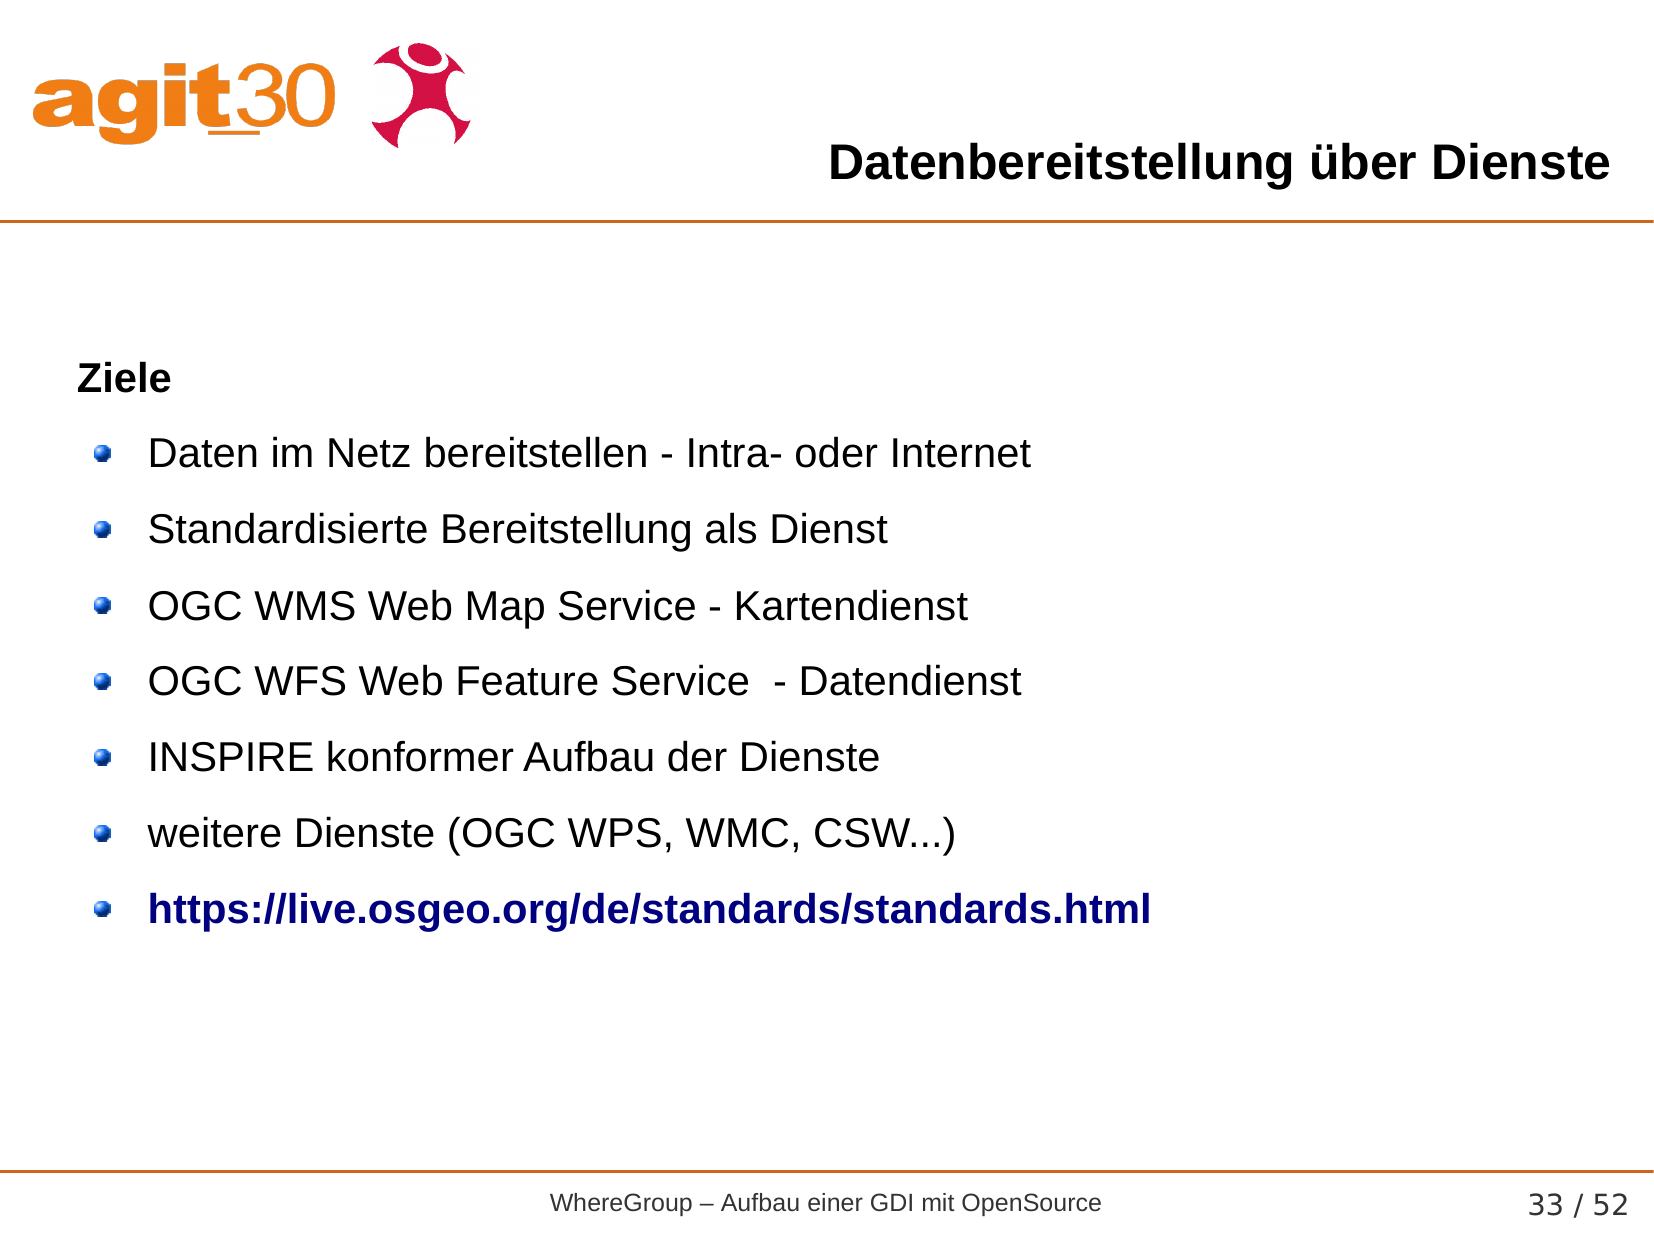

# Datenbereitstellung über Dienste
Ziele
Daten im Netz bereitstellen - Intra- oder Internet
Standardisierte Bereitstellung als Dienst
OGC WMS Web Map Service - Kartendienst
OGC WFS Web Feature Service - Datendienst
INSPIRE konformer Aufbau der Dienste
weitere Dienste (OGC WPS, WMC, CSW...)
https://live.osgeo.org/de/standards/standards.html